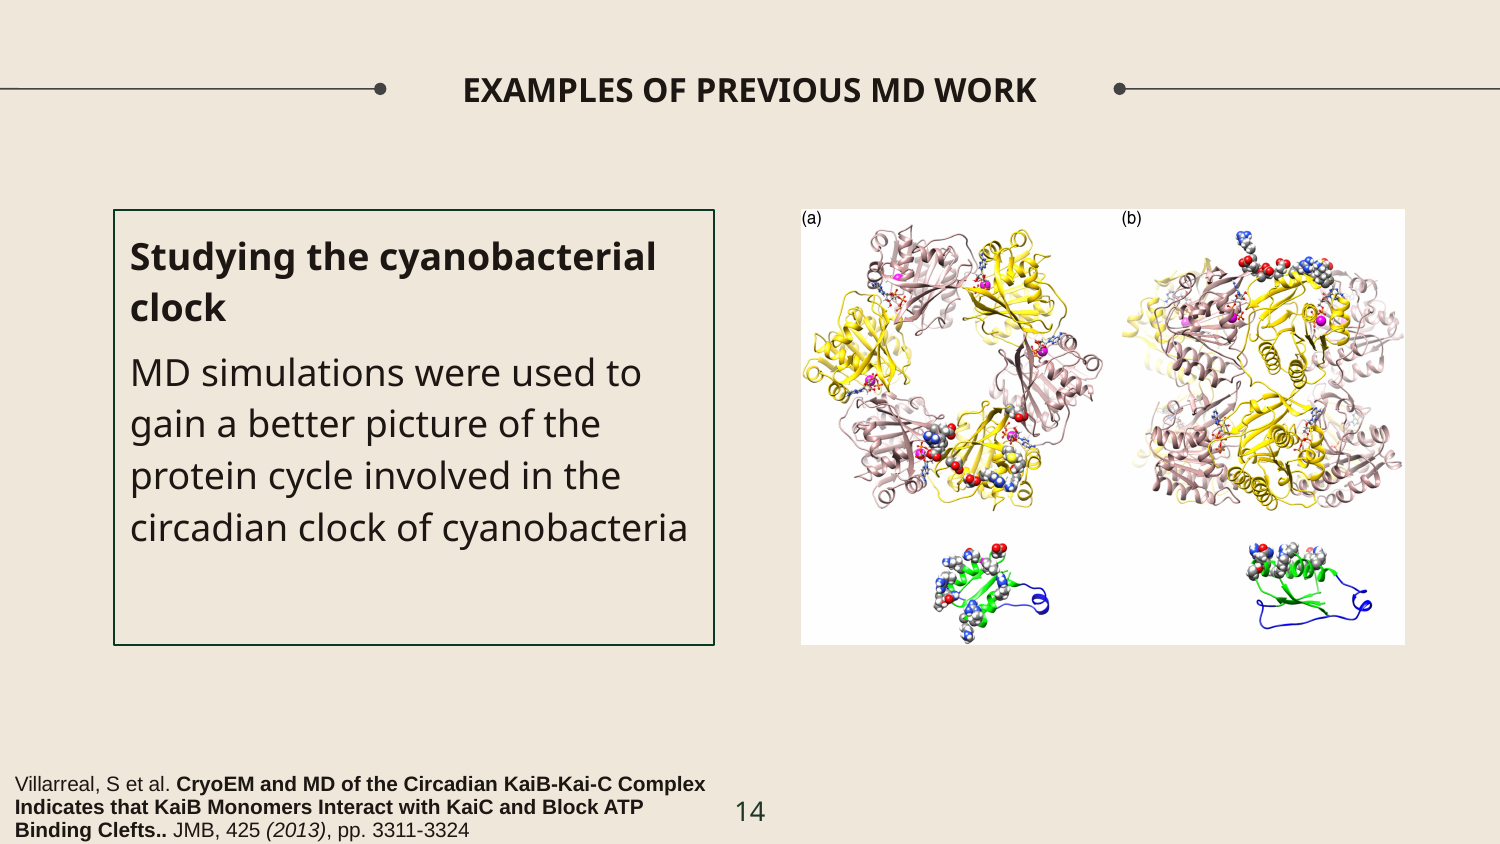

# EXAMPLES OF PREVIOUS MD WORK
Studying the cyanobacterial clock
MD simulations were used to gain a better picture of the protein cycle involved in the circadian clock of cyanobacteria
Villarreal, S et al. CryoEM and MD of the Circadian KaiB-Kai-C Complex Indicates that KaiB Monomers Interact with KaiC and Block ATP Binding Clefts.. JMB, 425 (2013), pp. 3311-3324